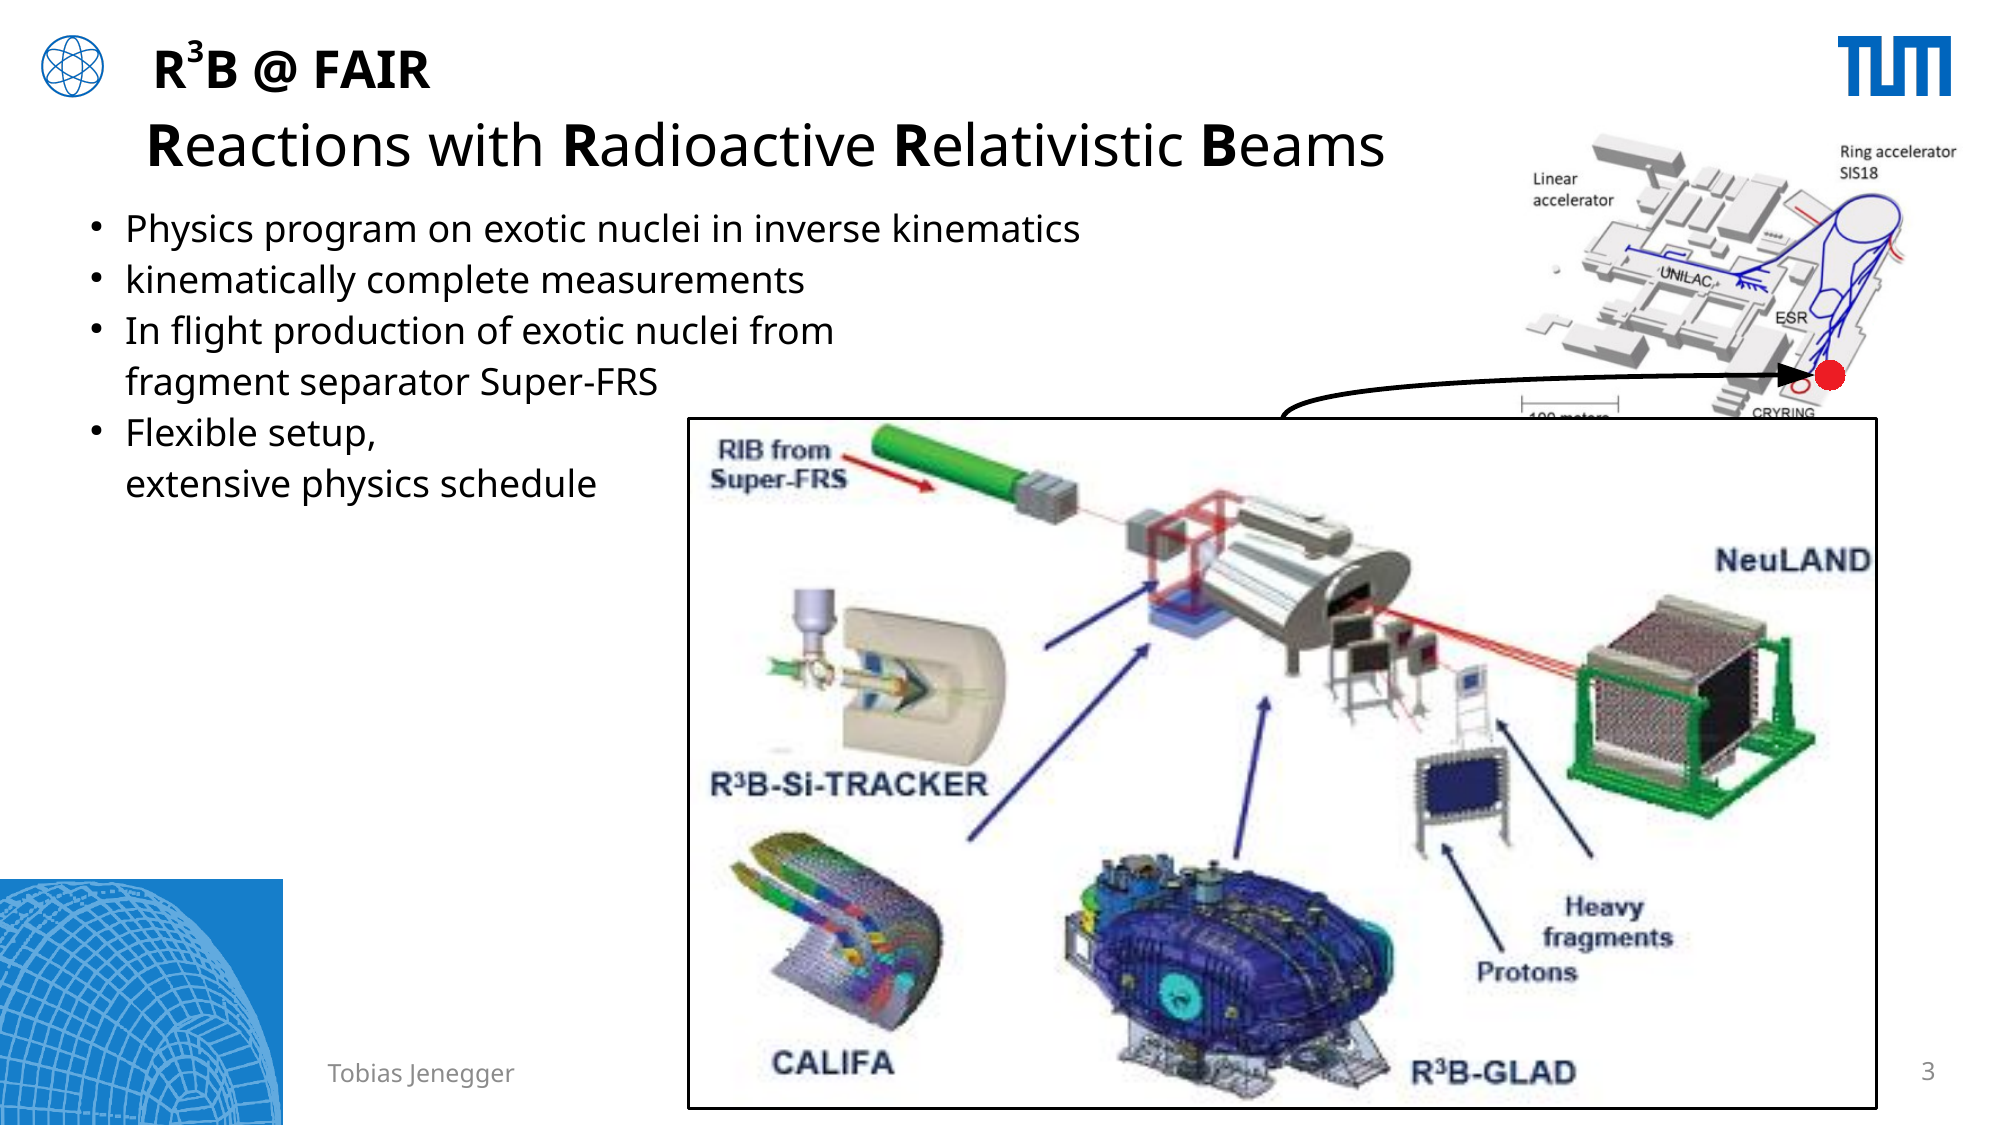

# R3B @ FAIR
Reactions with Radioactive Relativistic Beams
Physics program on exotic nuclei in inverse kinematics
kinematically complete measurements
In flight production of exotic nuclei from
fragment separator Super-FRS
Flexible setup,
extensive physics schedule
Tobias Jenegger
Particle Identification in R³B
3